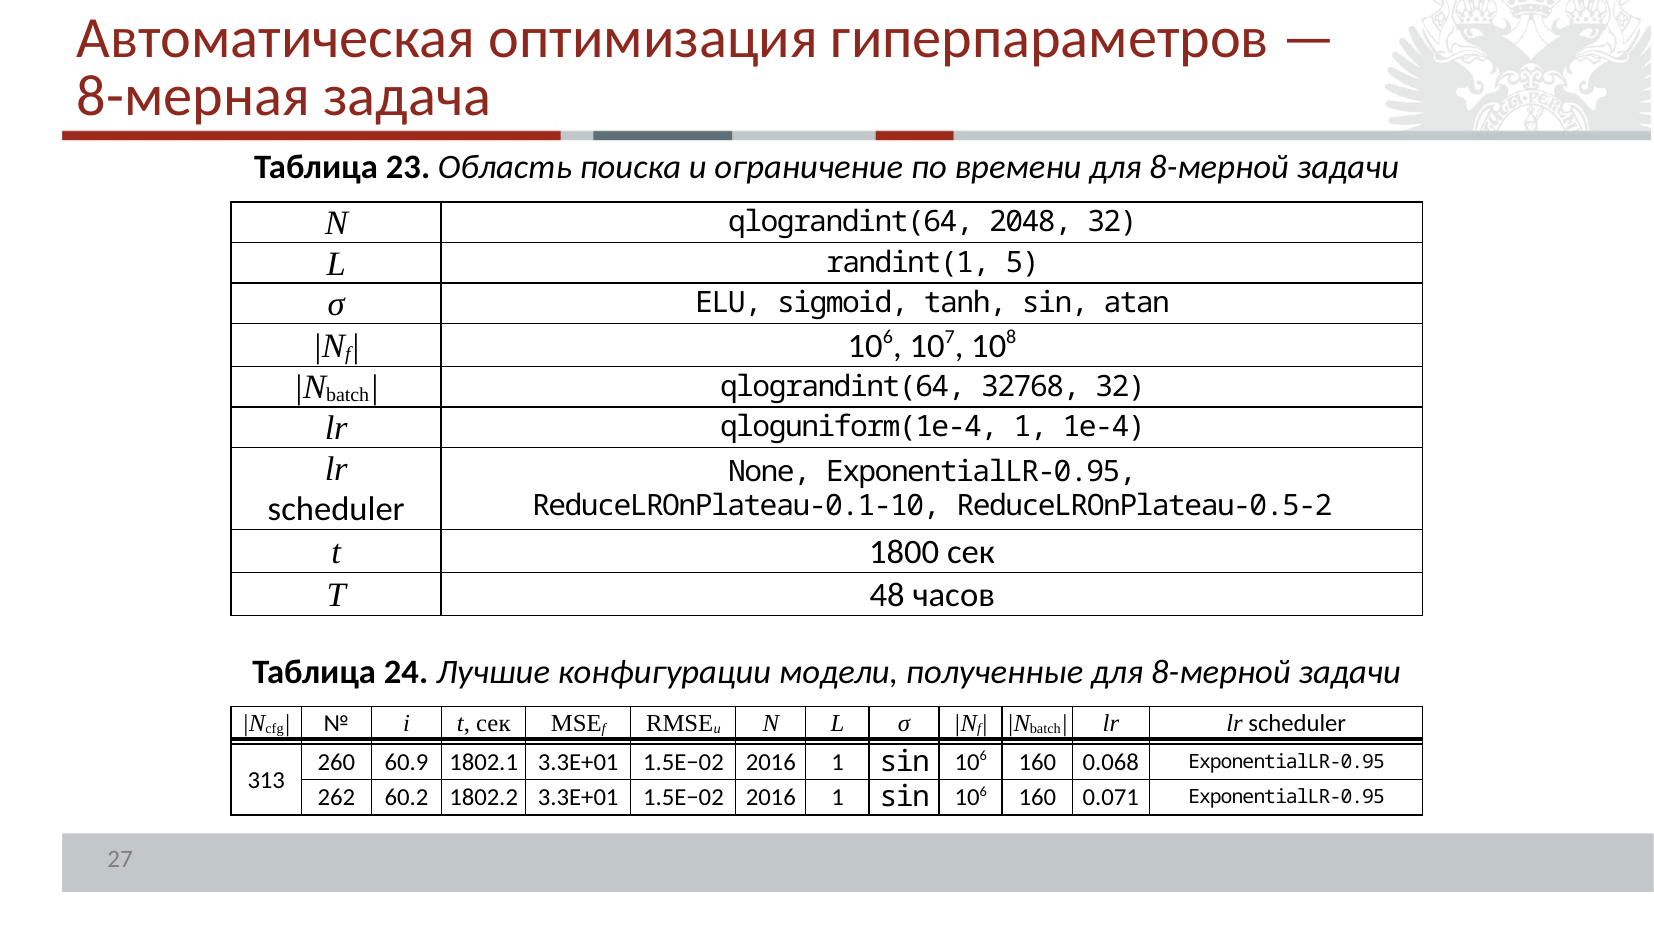

# Автоматическая оптимизация гиперпараметров —
8-мерная задача
27